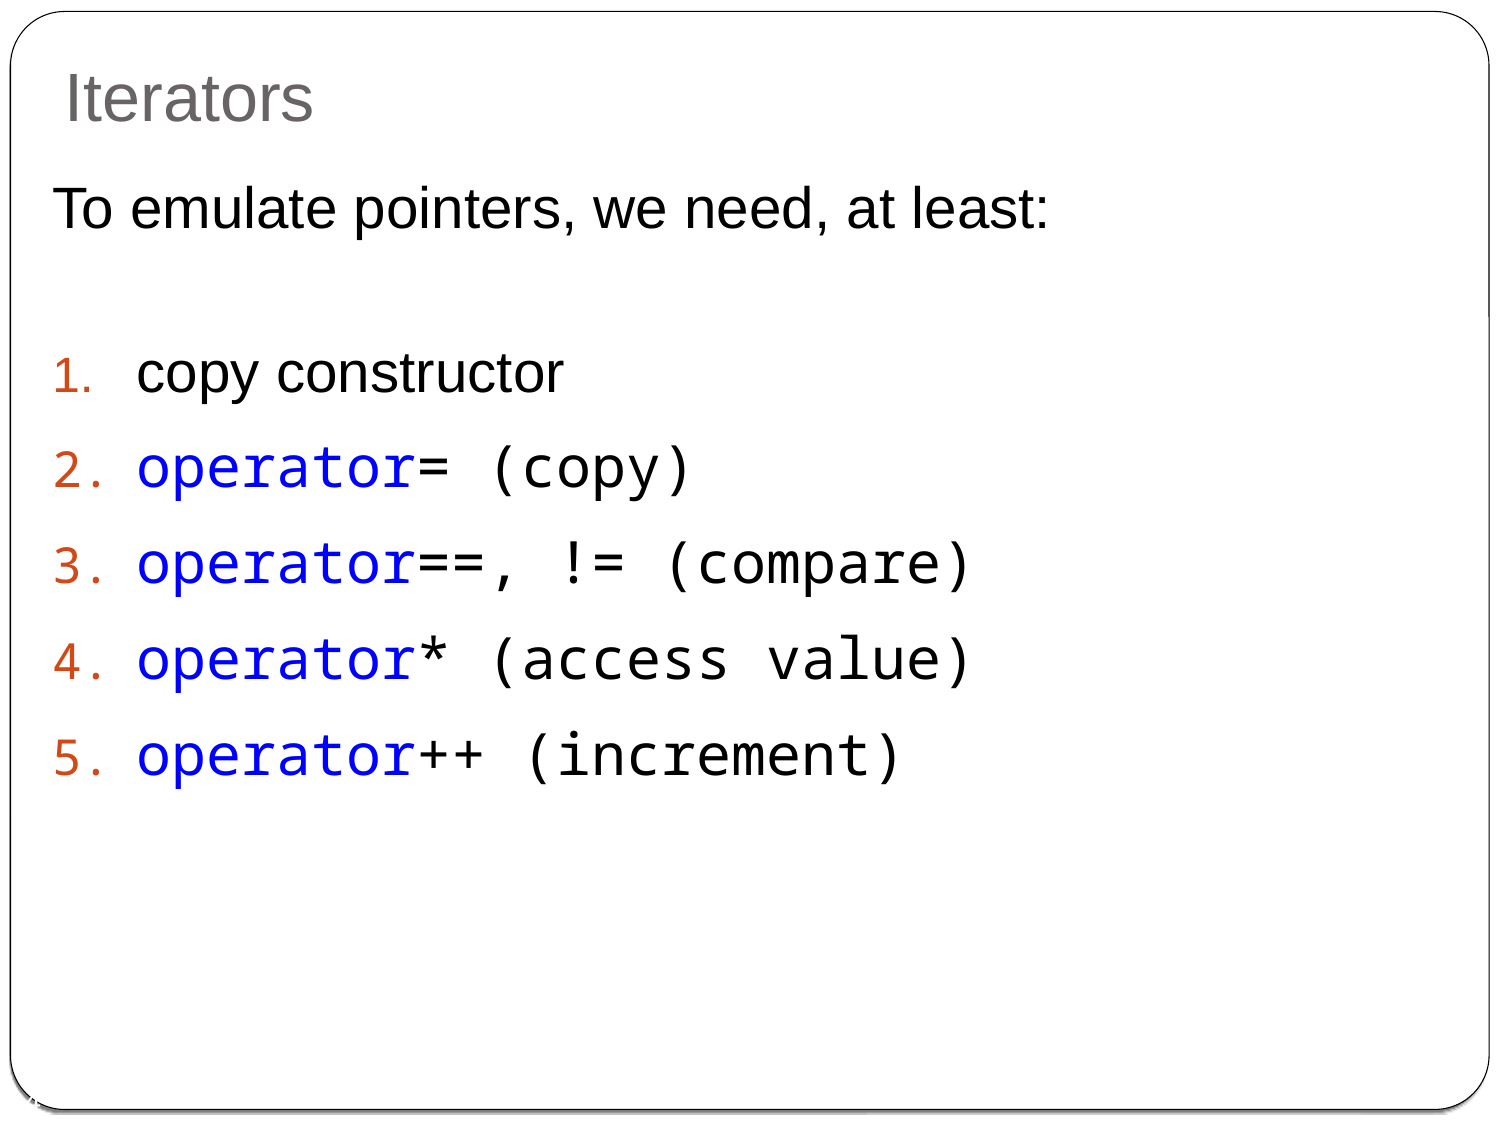

# Iterators
To emulate pointers, we need, at least:
copy constructor
operator= (copy)
operator==, != (compare)
operator* (access value)
operator++ (increment)